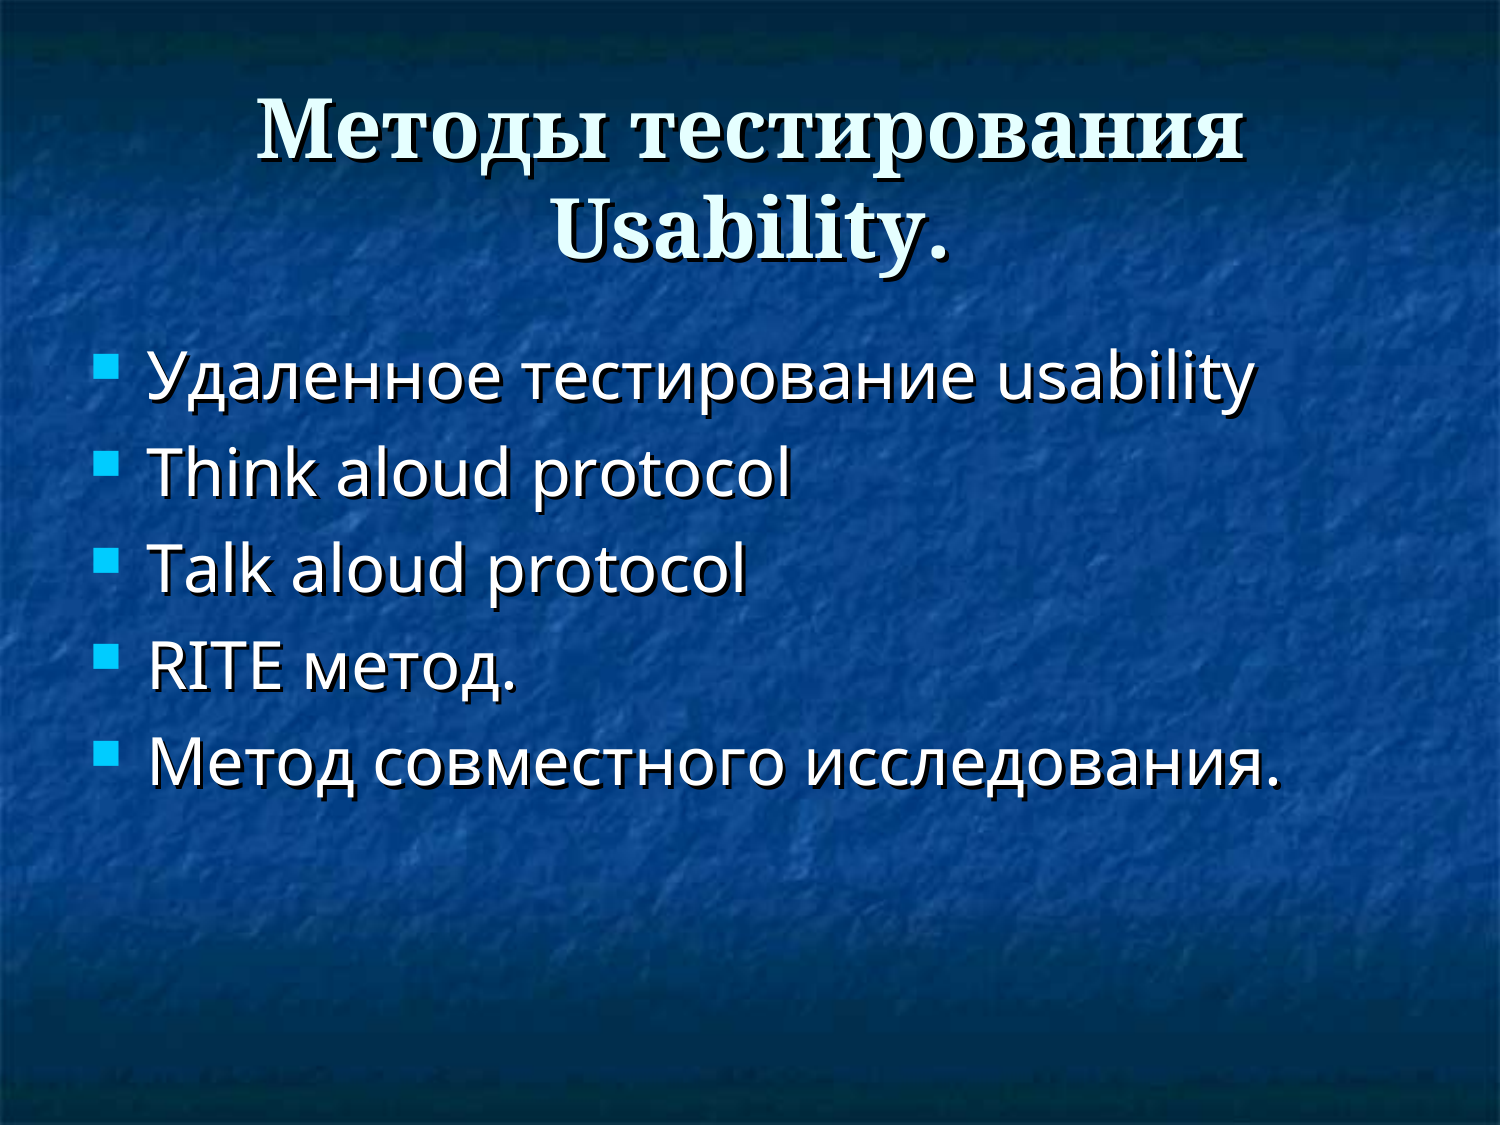

# Методы тестирования Usability.
Удаленное тестирование usability
Think aloud protocol
Talk aloud protocol
RITE метод.
Метод совместного исследования.